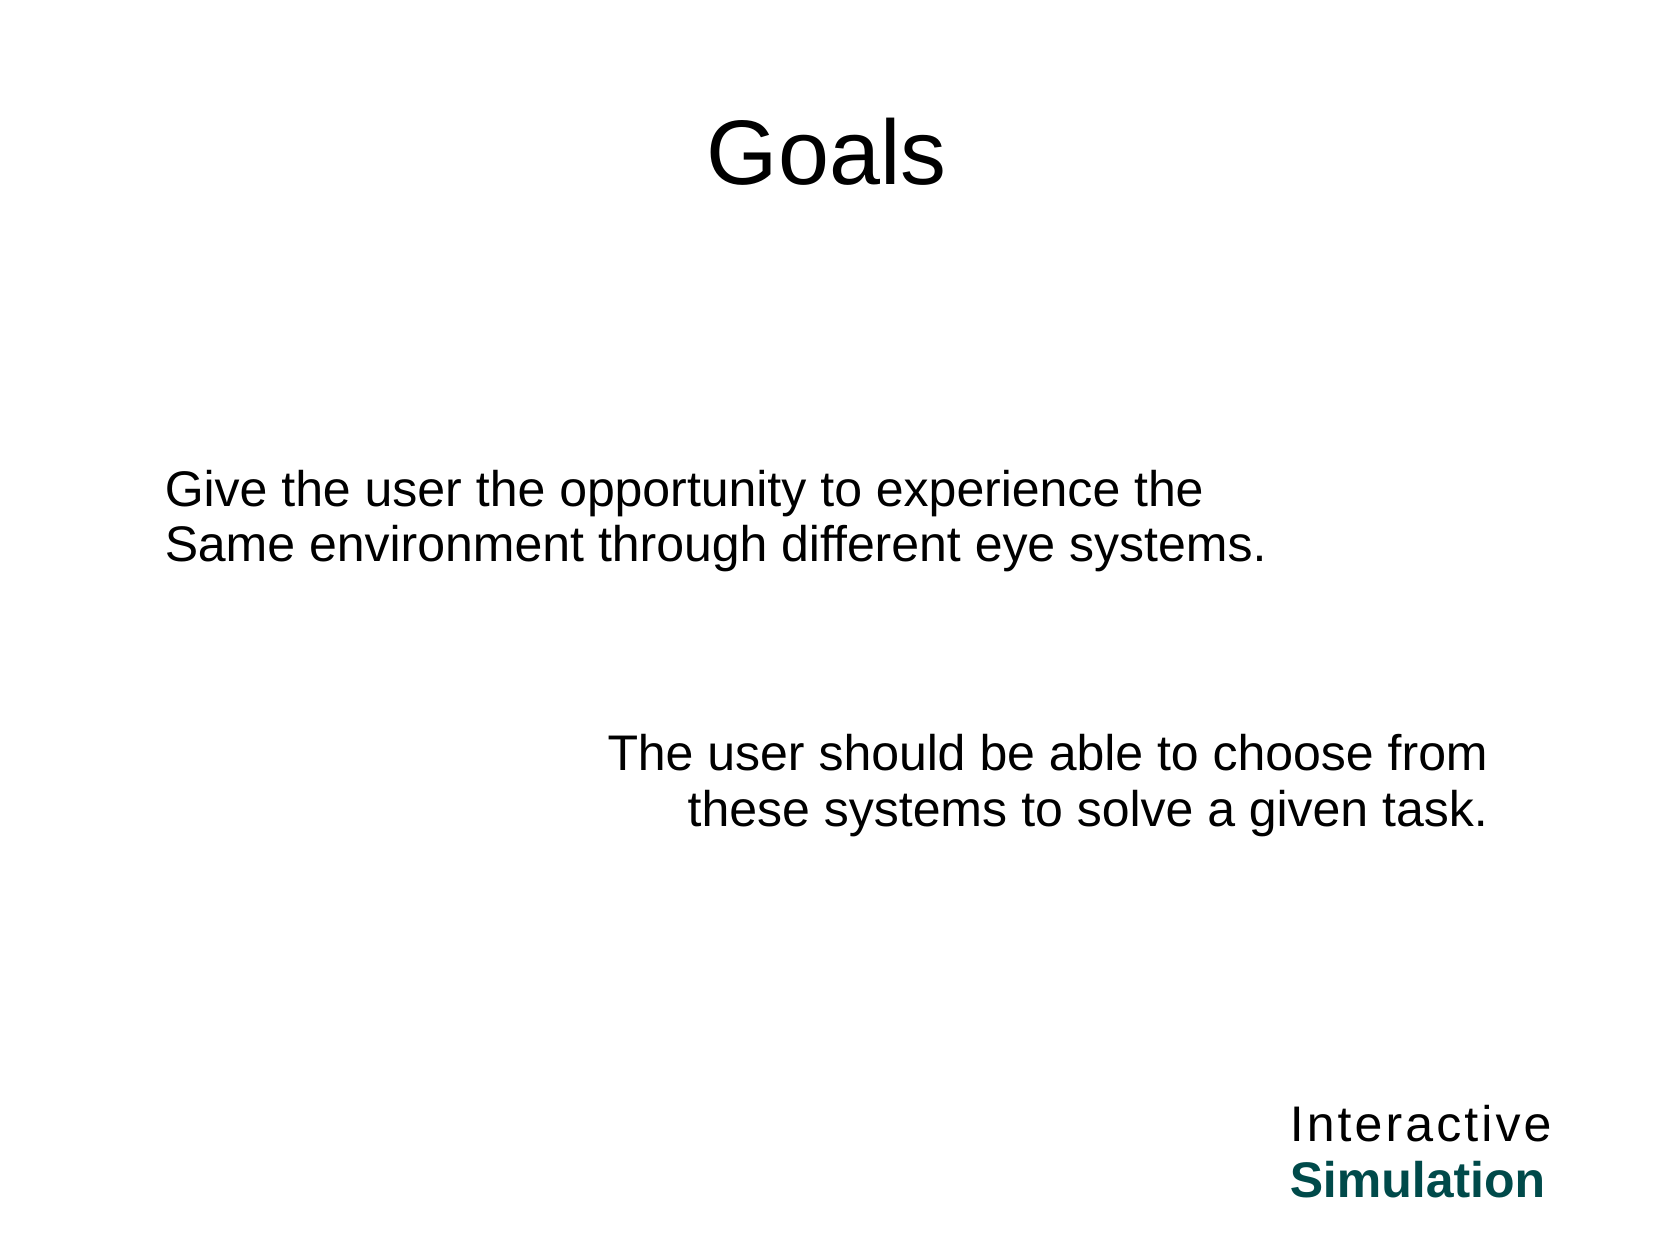

# Goals
Give the user the opportunity to experience the
Same environment through different eye systems.
The user should be able to choose from
these systems to solve a given task.